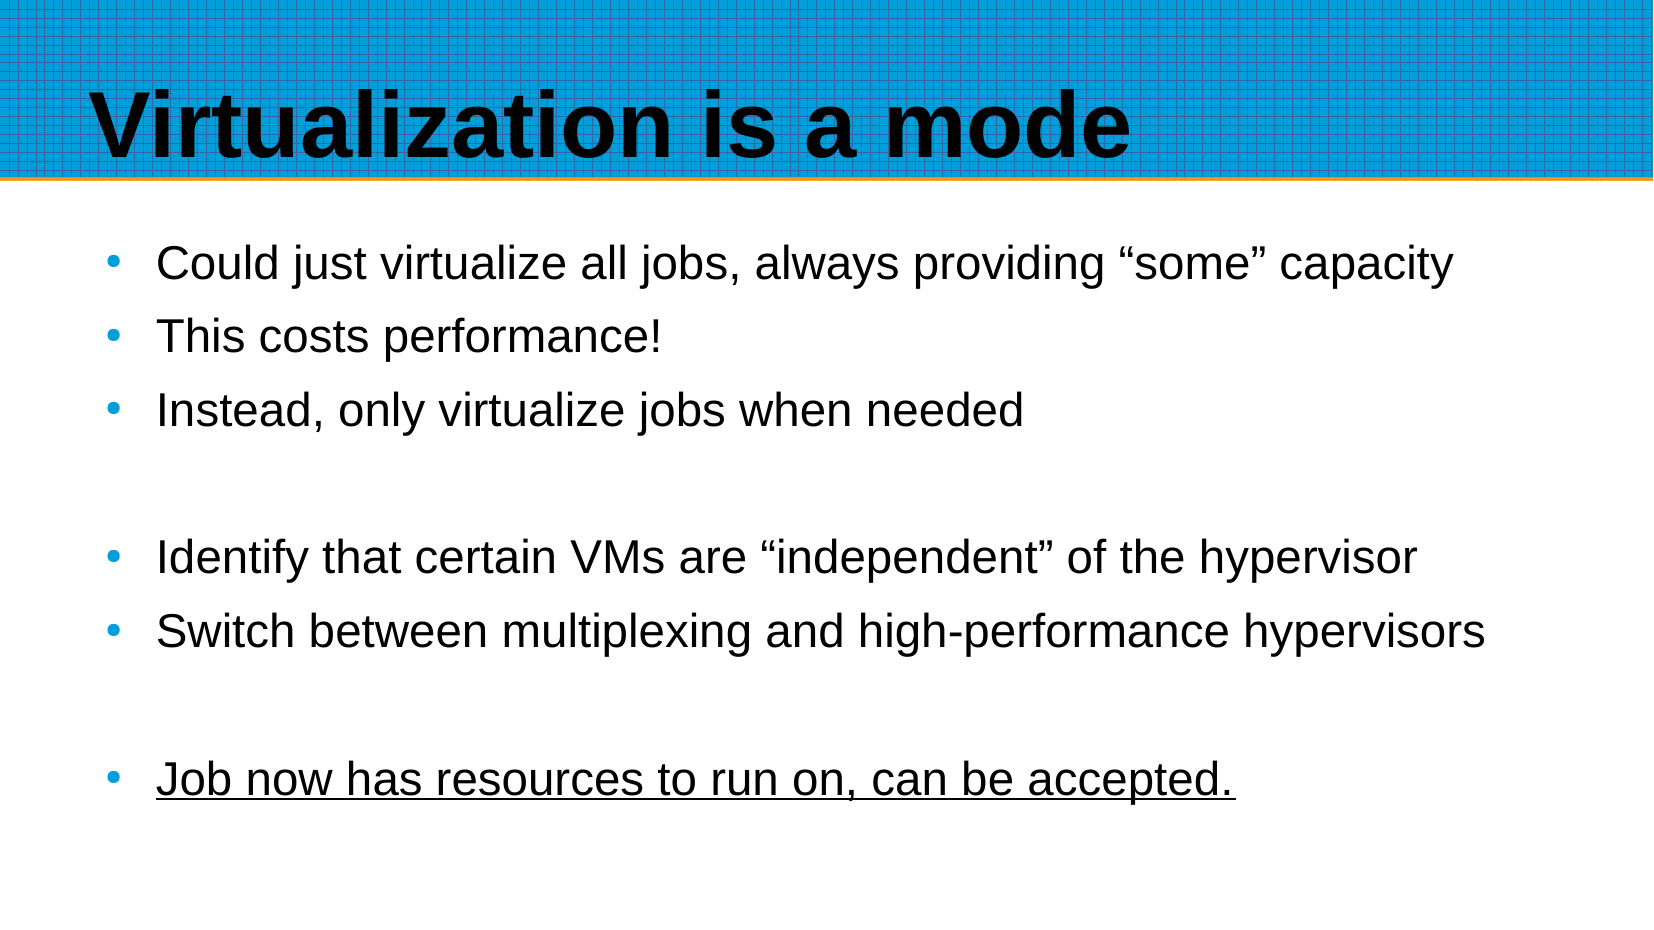

# Virtualization is a mode
Could just virtualize all jobs, always providing “some” capacity
This costs performance!
Instead, only virtualize jobs when needed
Identify that certain VMs are “independent” of the hypervisor
Switch between multiplexing and high-performance hypervisors
Job now has resources to run on, can be accepted.